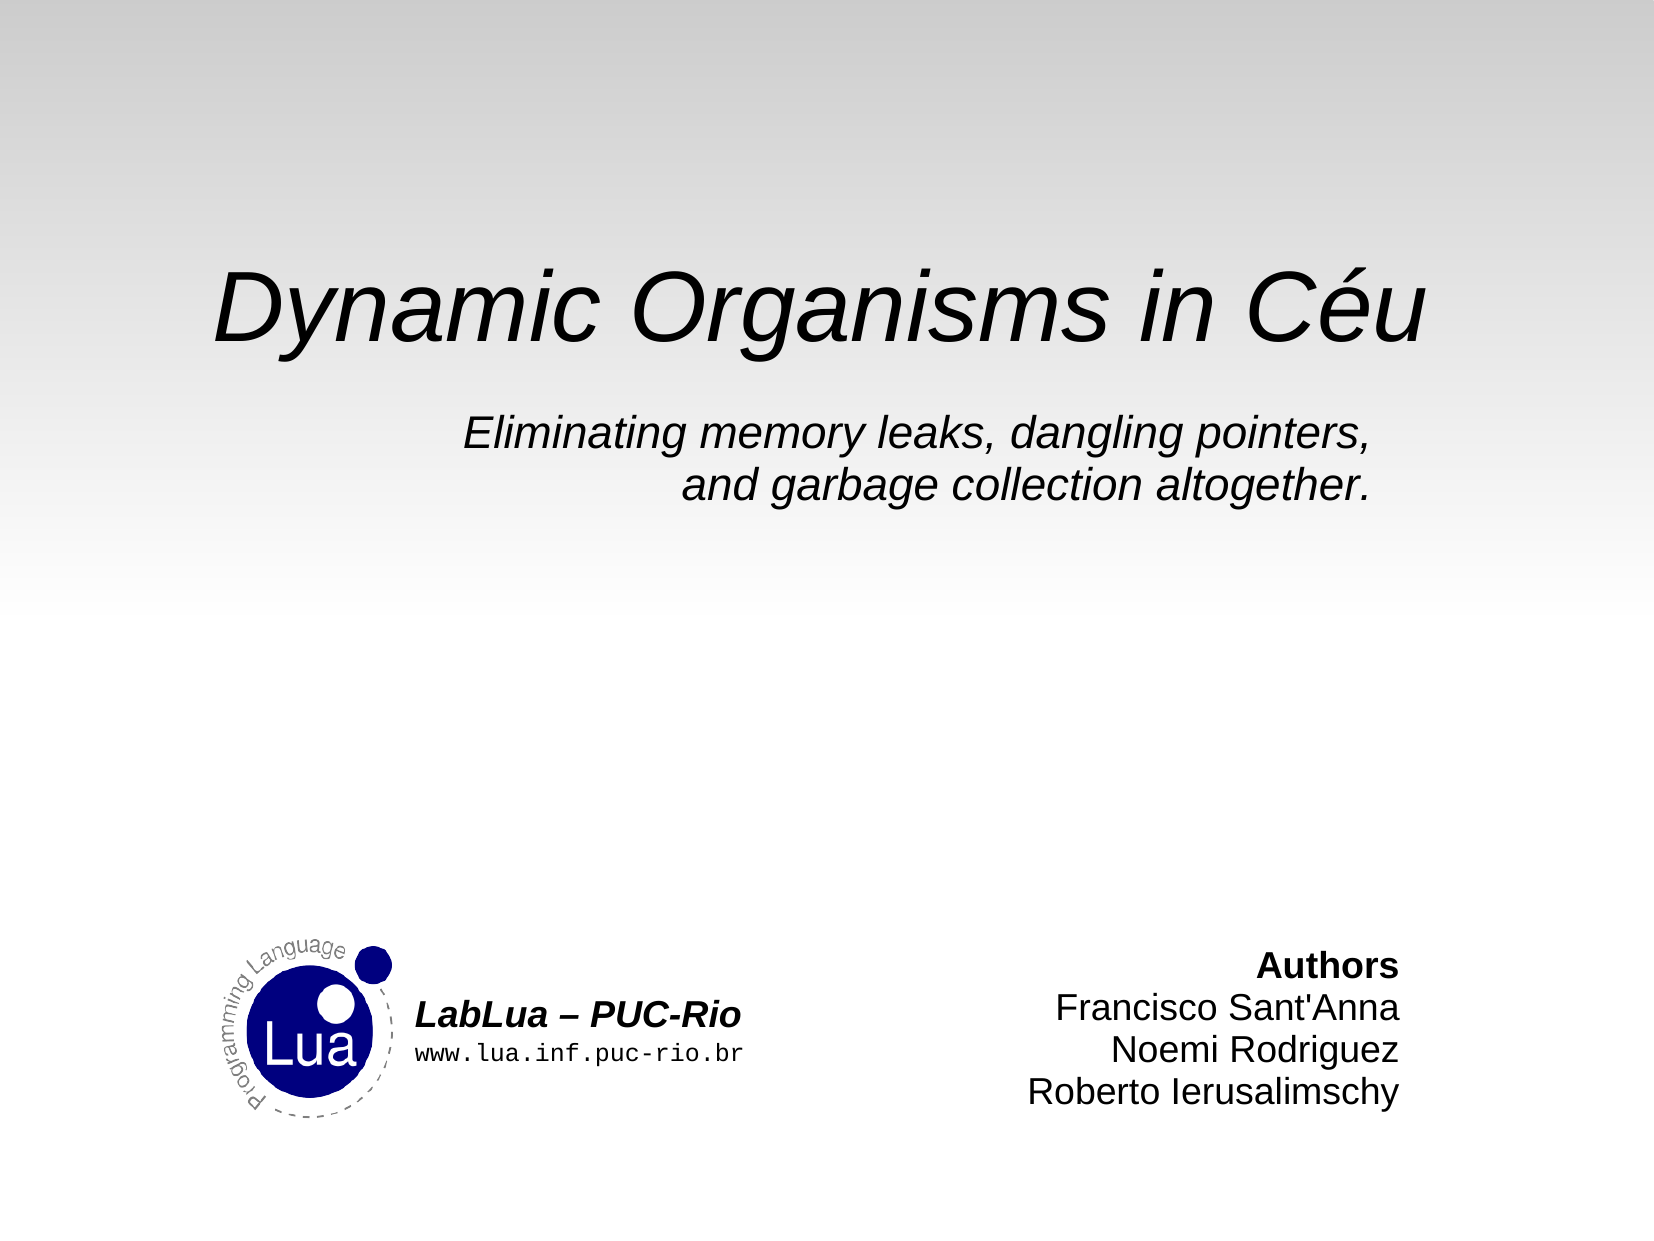

# Dynamic Organisms in Céu
Eliminating memory leaks, dangling pointers, and garbage collection altogether.
Authors
Francisco Sant'Anna
Noemi Rodriguez
Roberto Ierusalimschy
LabLua – PUC-Rio
www.lua.inf.puc-rio.br